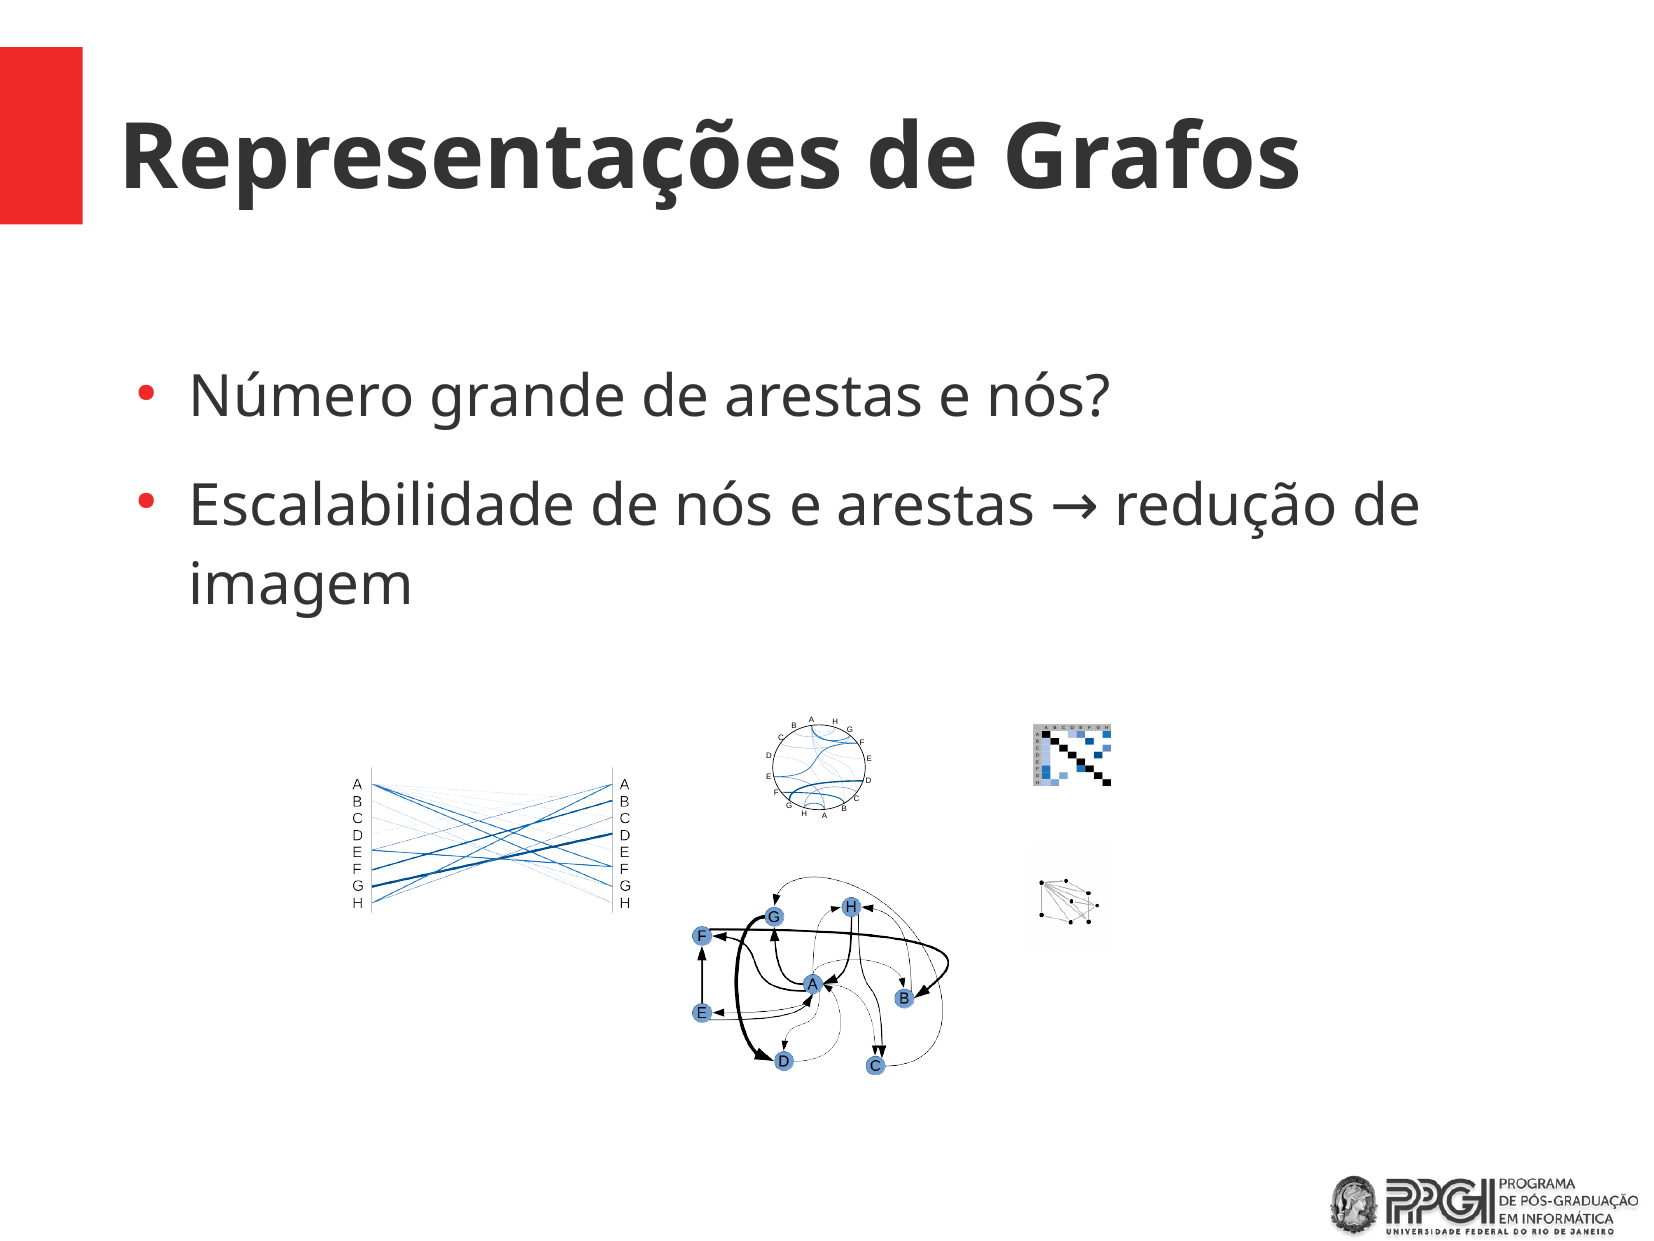

# Representações de Grafos
Número grande de arestas e nós?
Escalabilidade de nós e arestas → redução de imagem